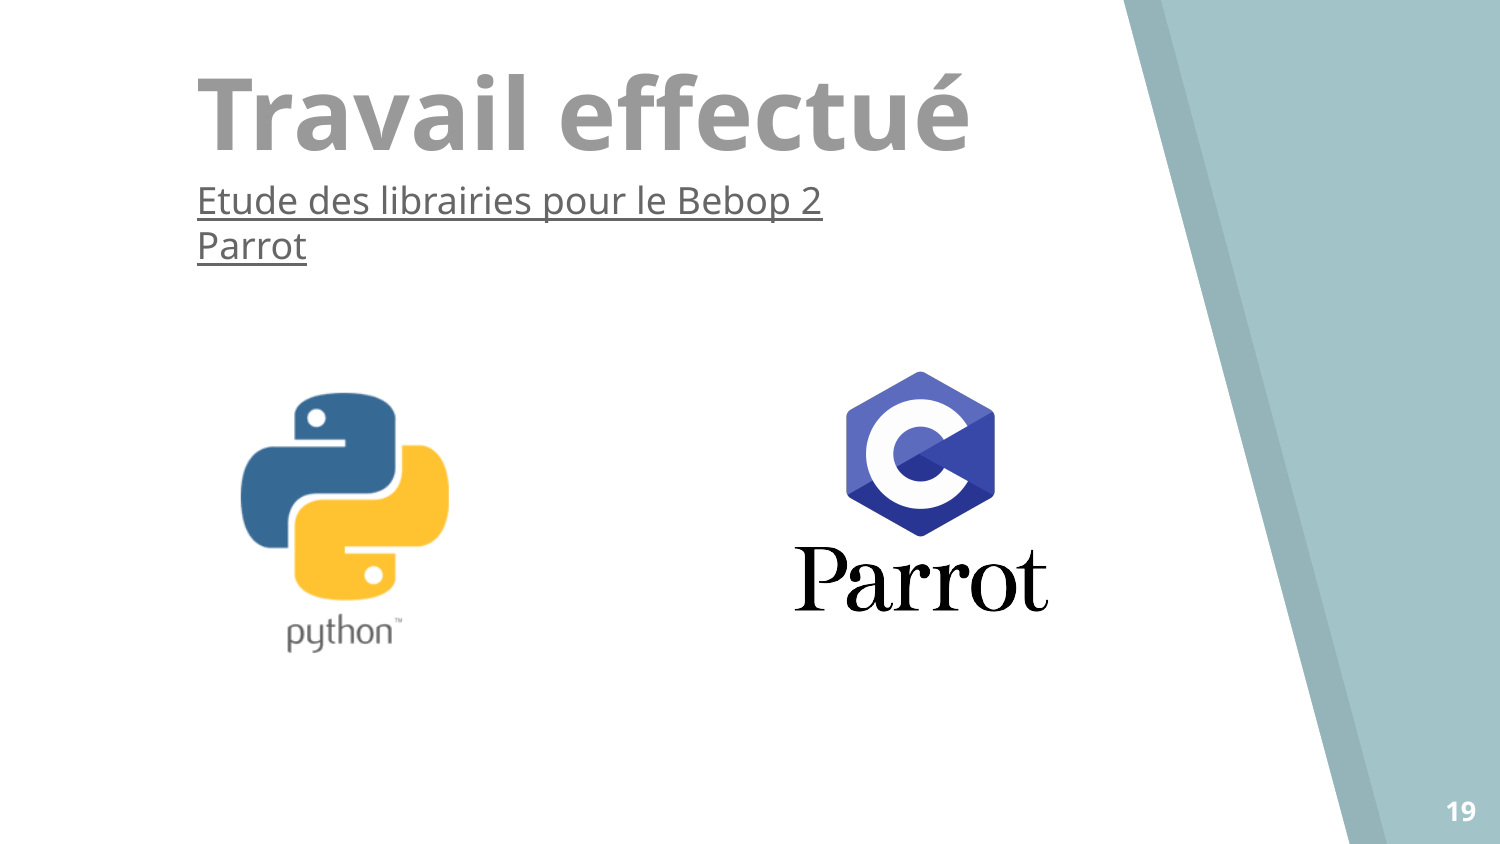

# Travail effectué
Etude des librairies pour le Bebop 2 Parrot
19